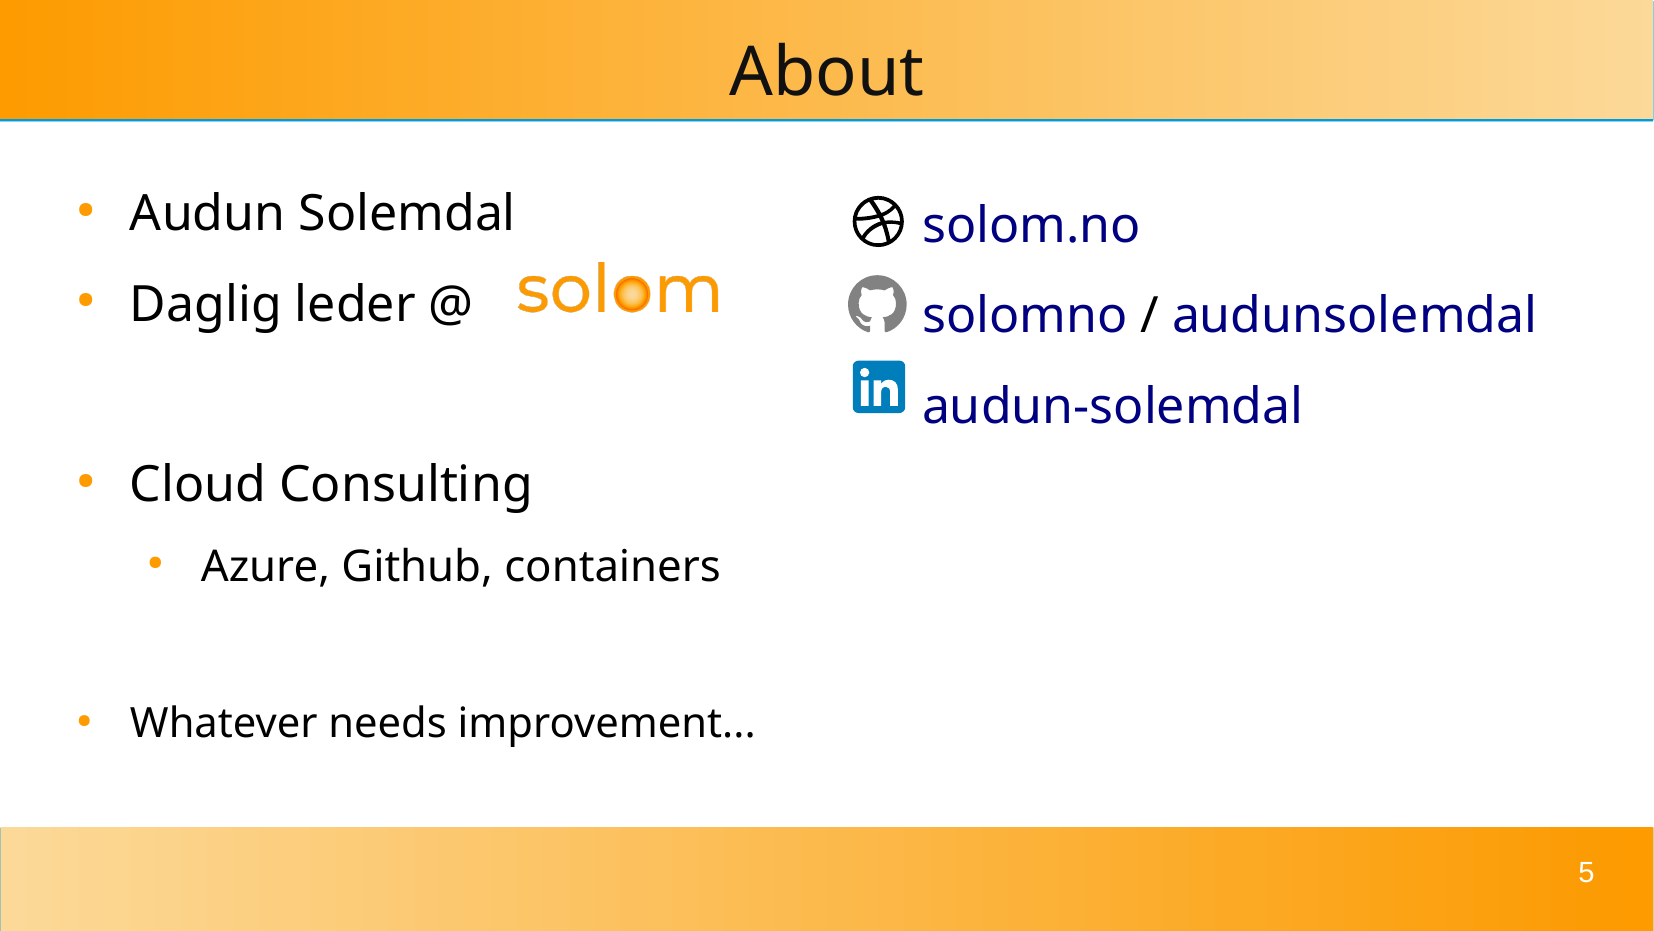

About
Audun Solemdal
Daglig leder @
Cloud Consulting
Azure, Github, containers
Whatever needs improvement...
# solom.no
solomno / audunsolemdal
audun-solemdal
5